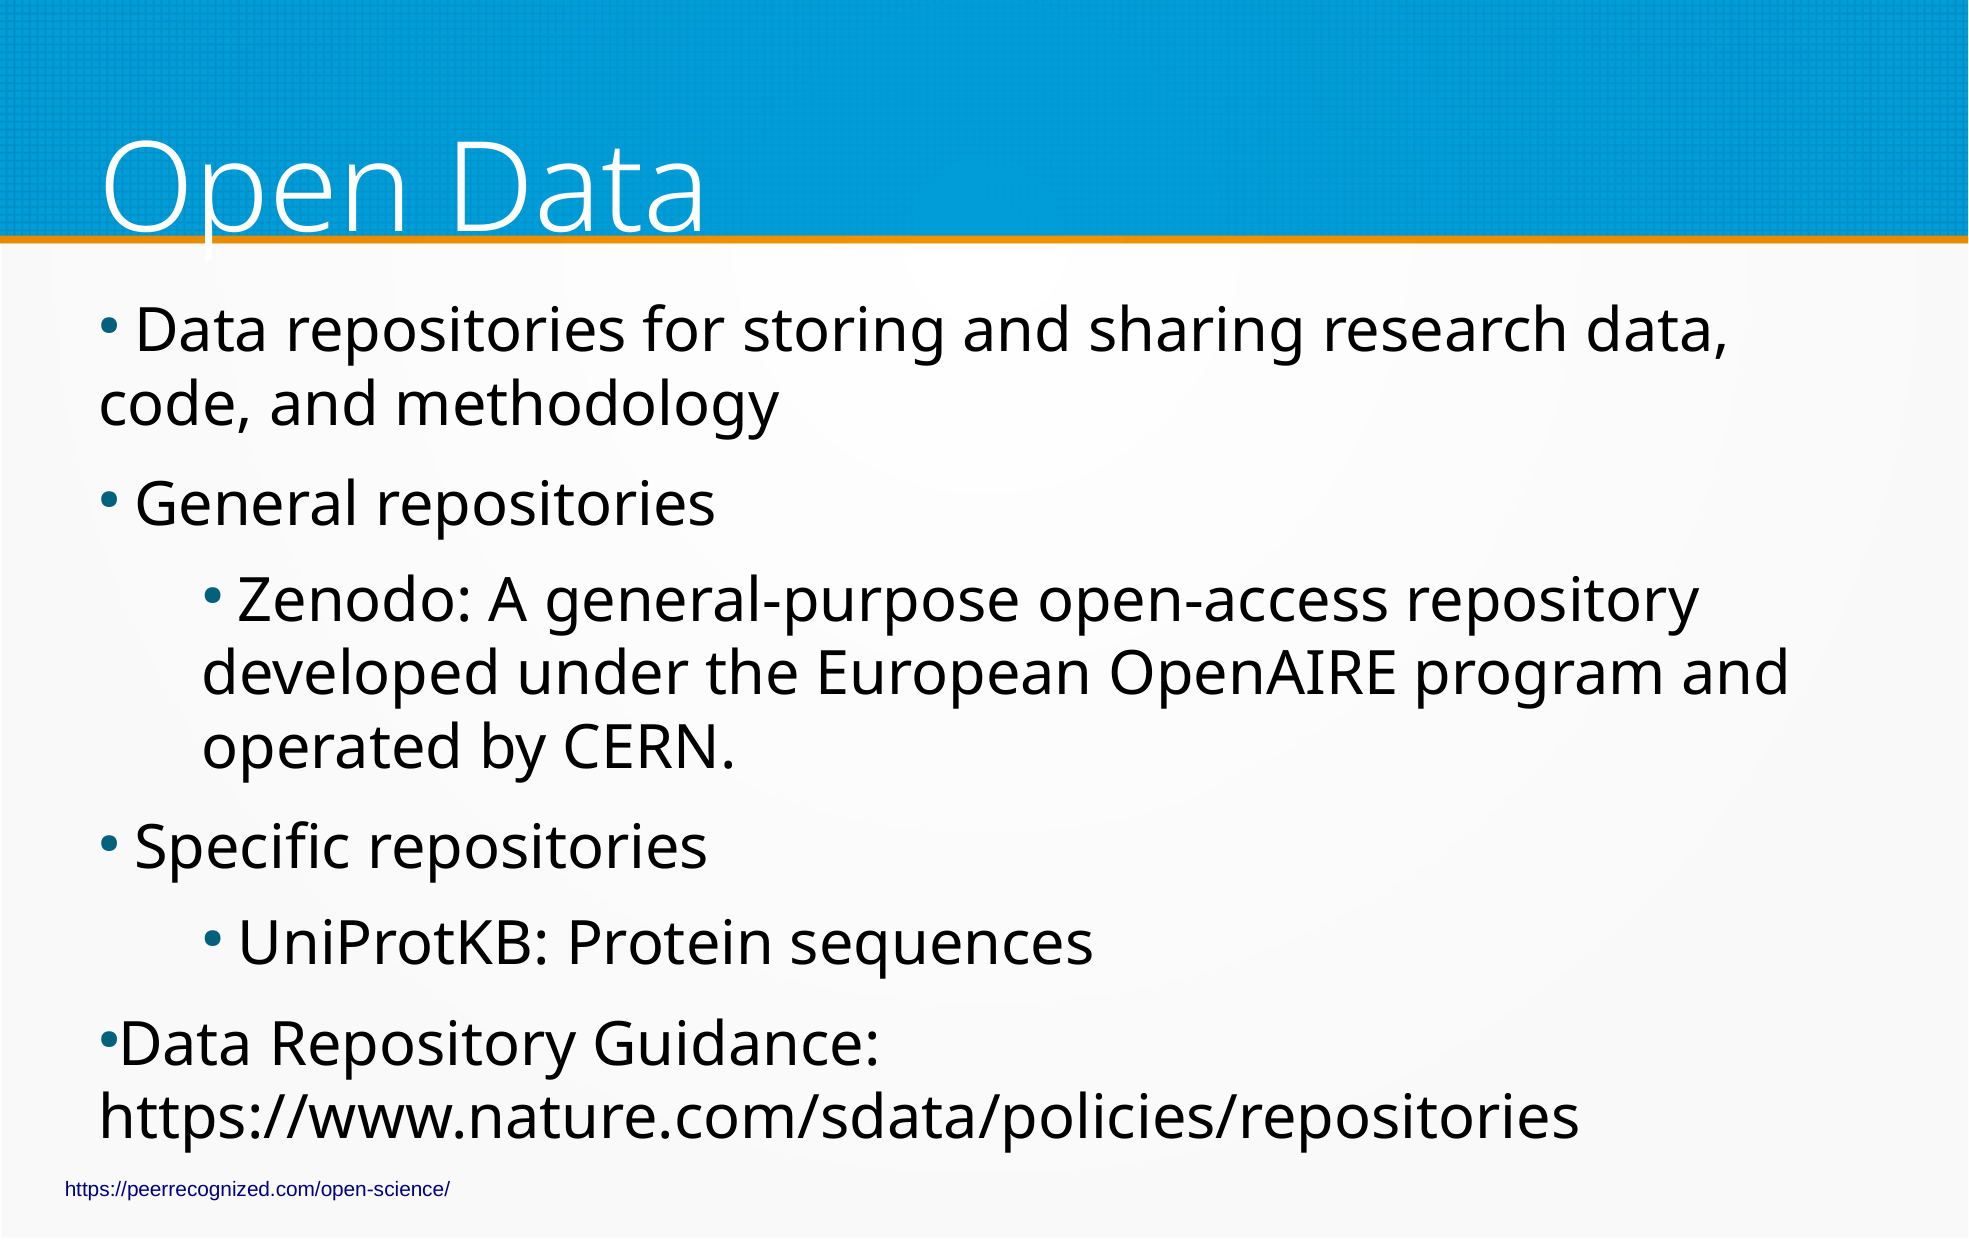

# Open Data
 Data repositories for storing and sharing research data, code, and methodology
 General repositories
 Zenodo: A general-purpose open-access repository developed under the European OpenAIRE program and operated by CERN.
 Specific repositories
 UniProtKB: Protein sequences
Data Repository Guidance: https://www.nature.com/sdata/policies/repositories
https://peerrecognized.com/open-science/